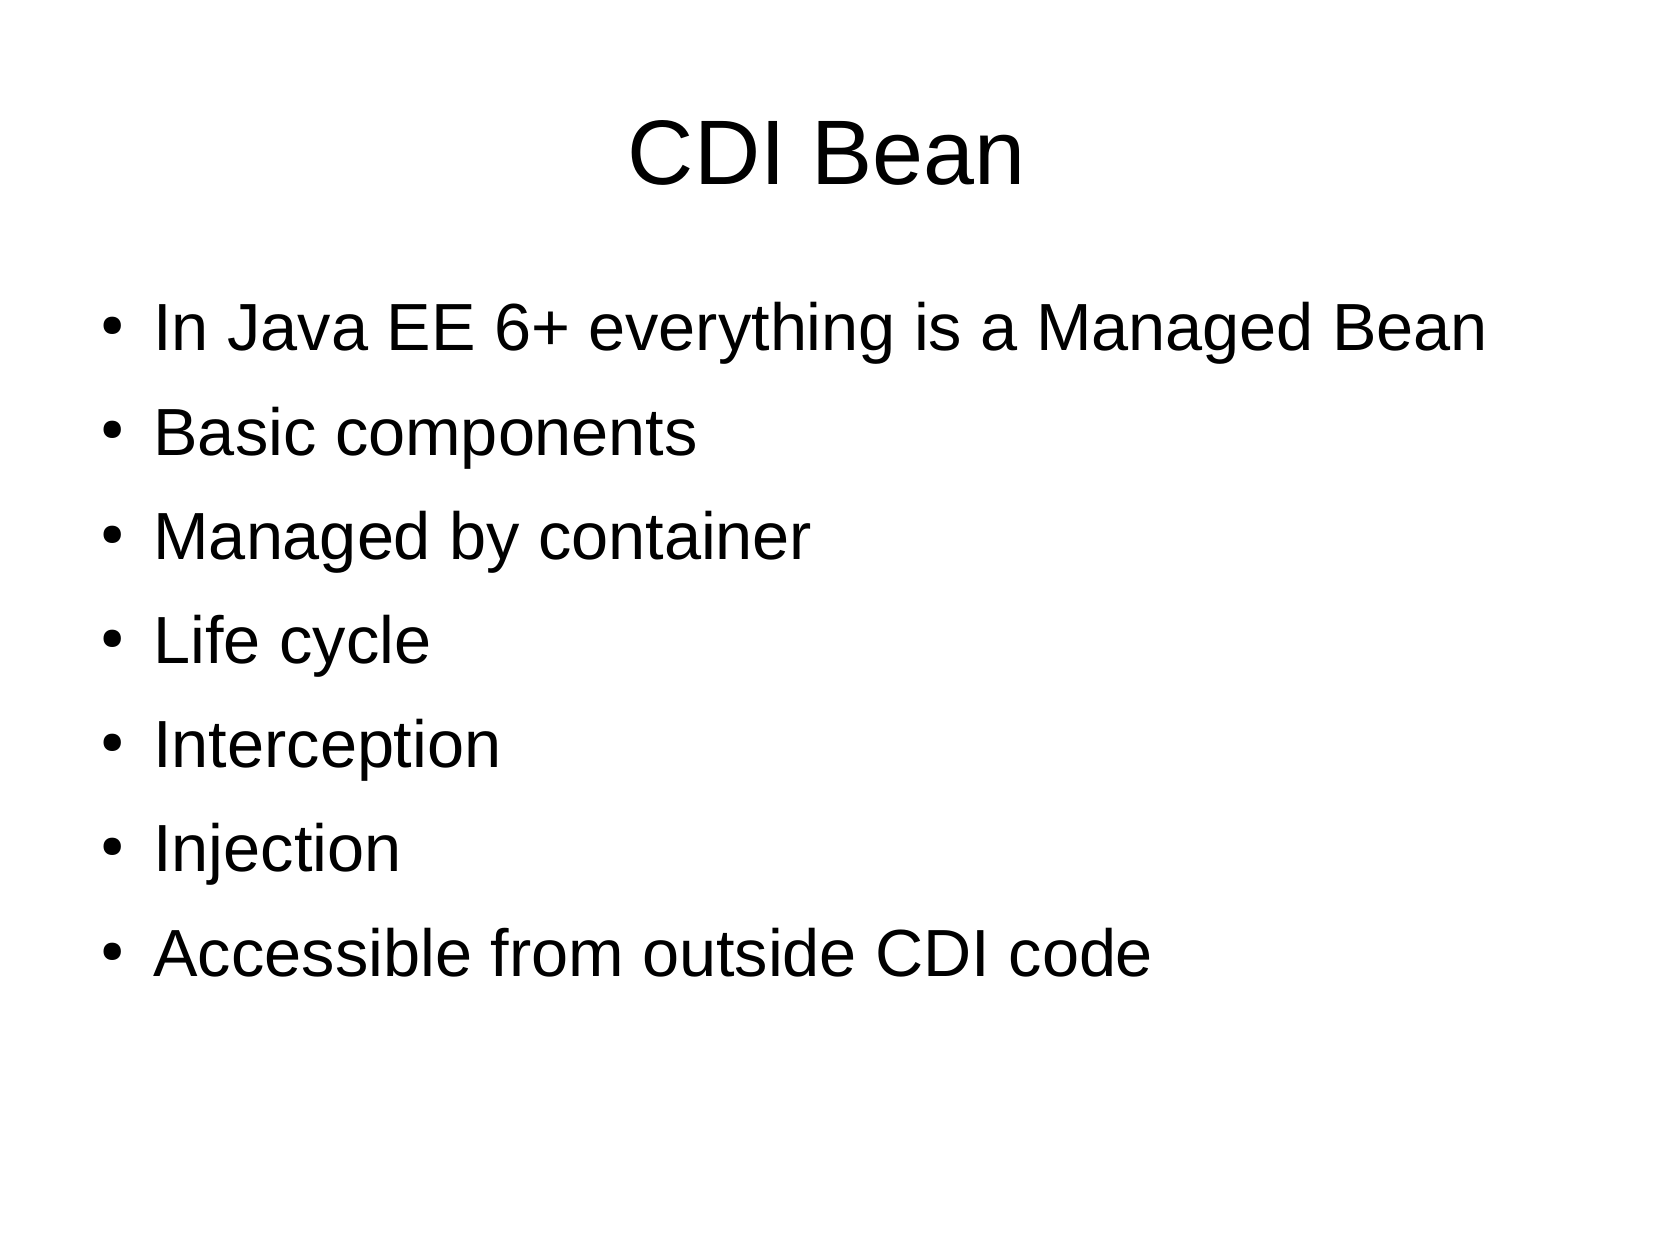

# CDI Bean
In Java EE 6+ everything is a Managed Bean
Basic components
Managed by container
Life cycle
Interception
Injection
Accessible from outside CDI code